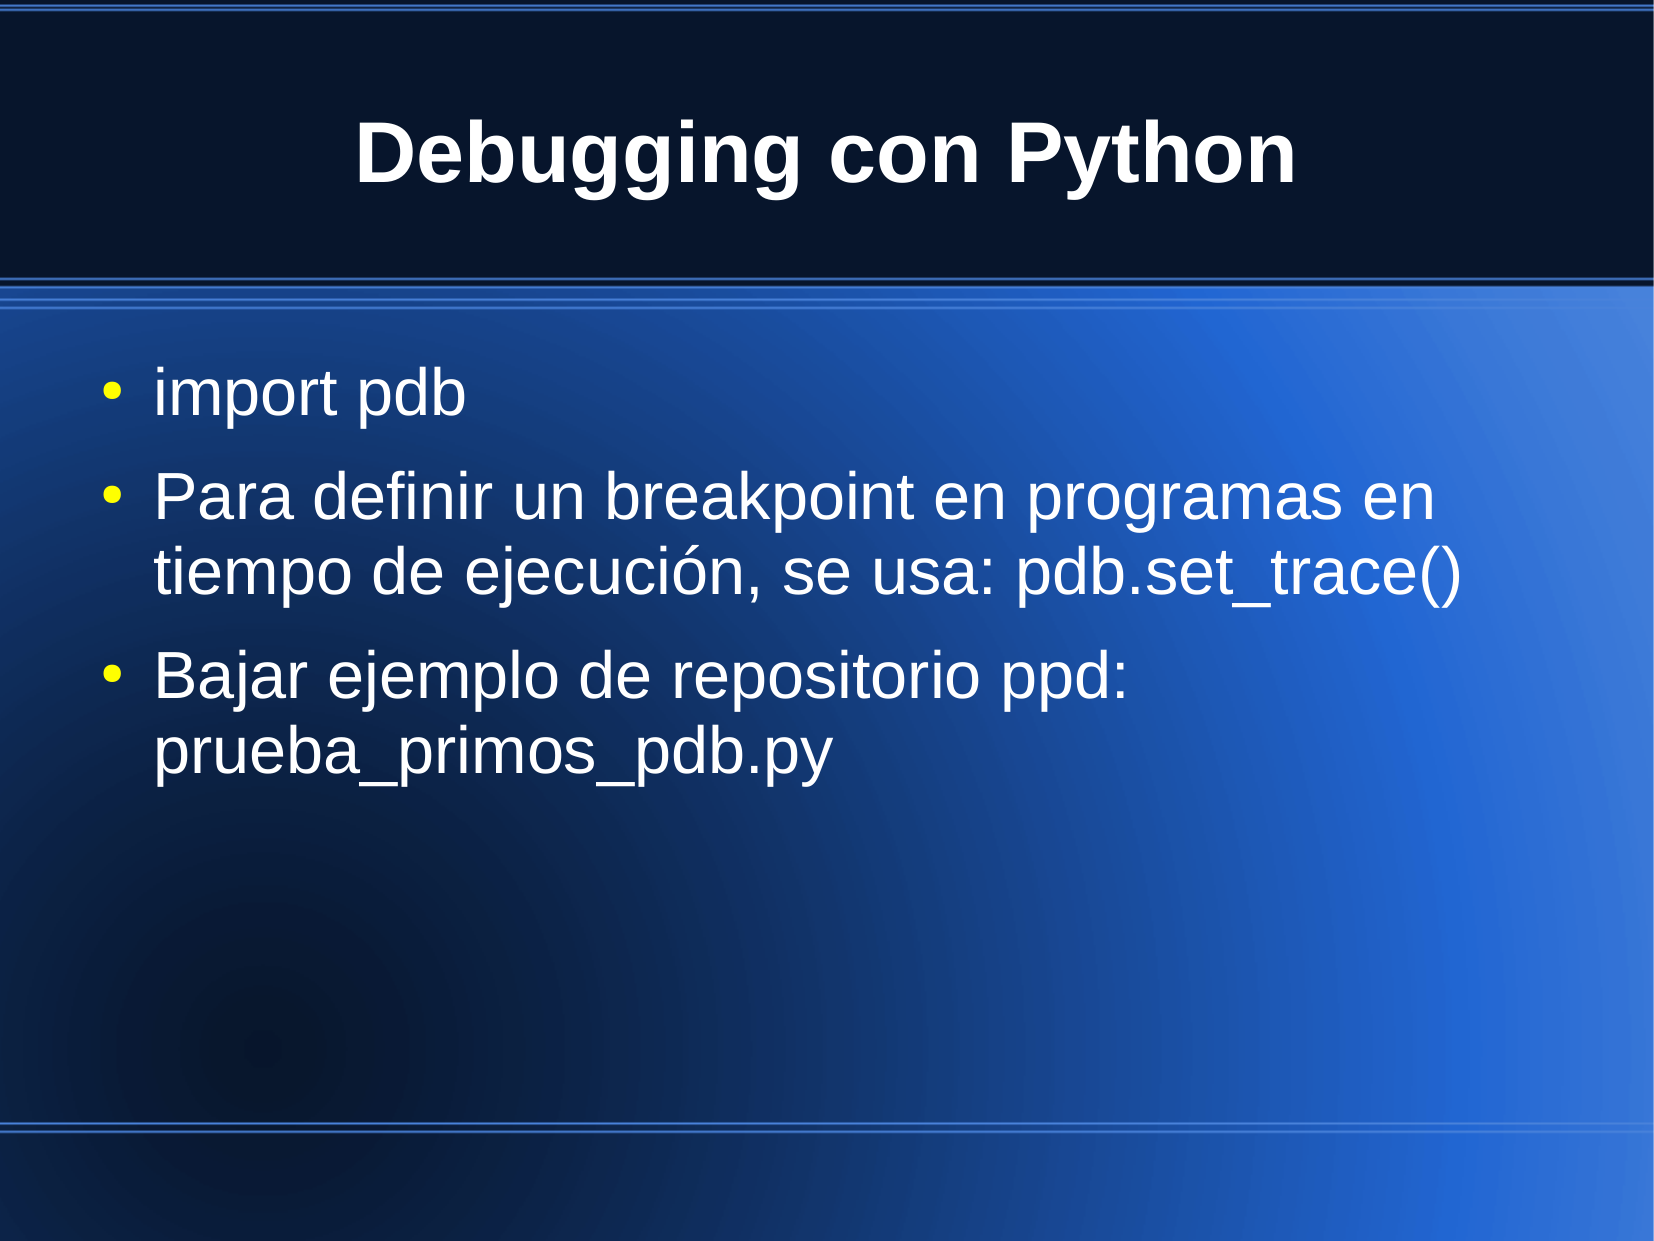

# Debugging con Python
import pdb
Para definir un breakpoint en programas en tiempo de ejecución, se usa: pdb.set_trace()
Bajar ejemplo de repositorio ppd: prueba_primos_pdb.py